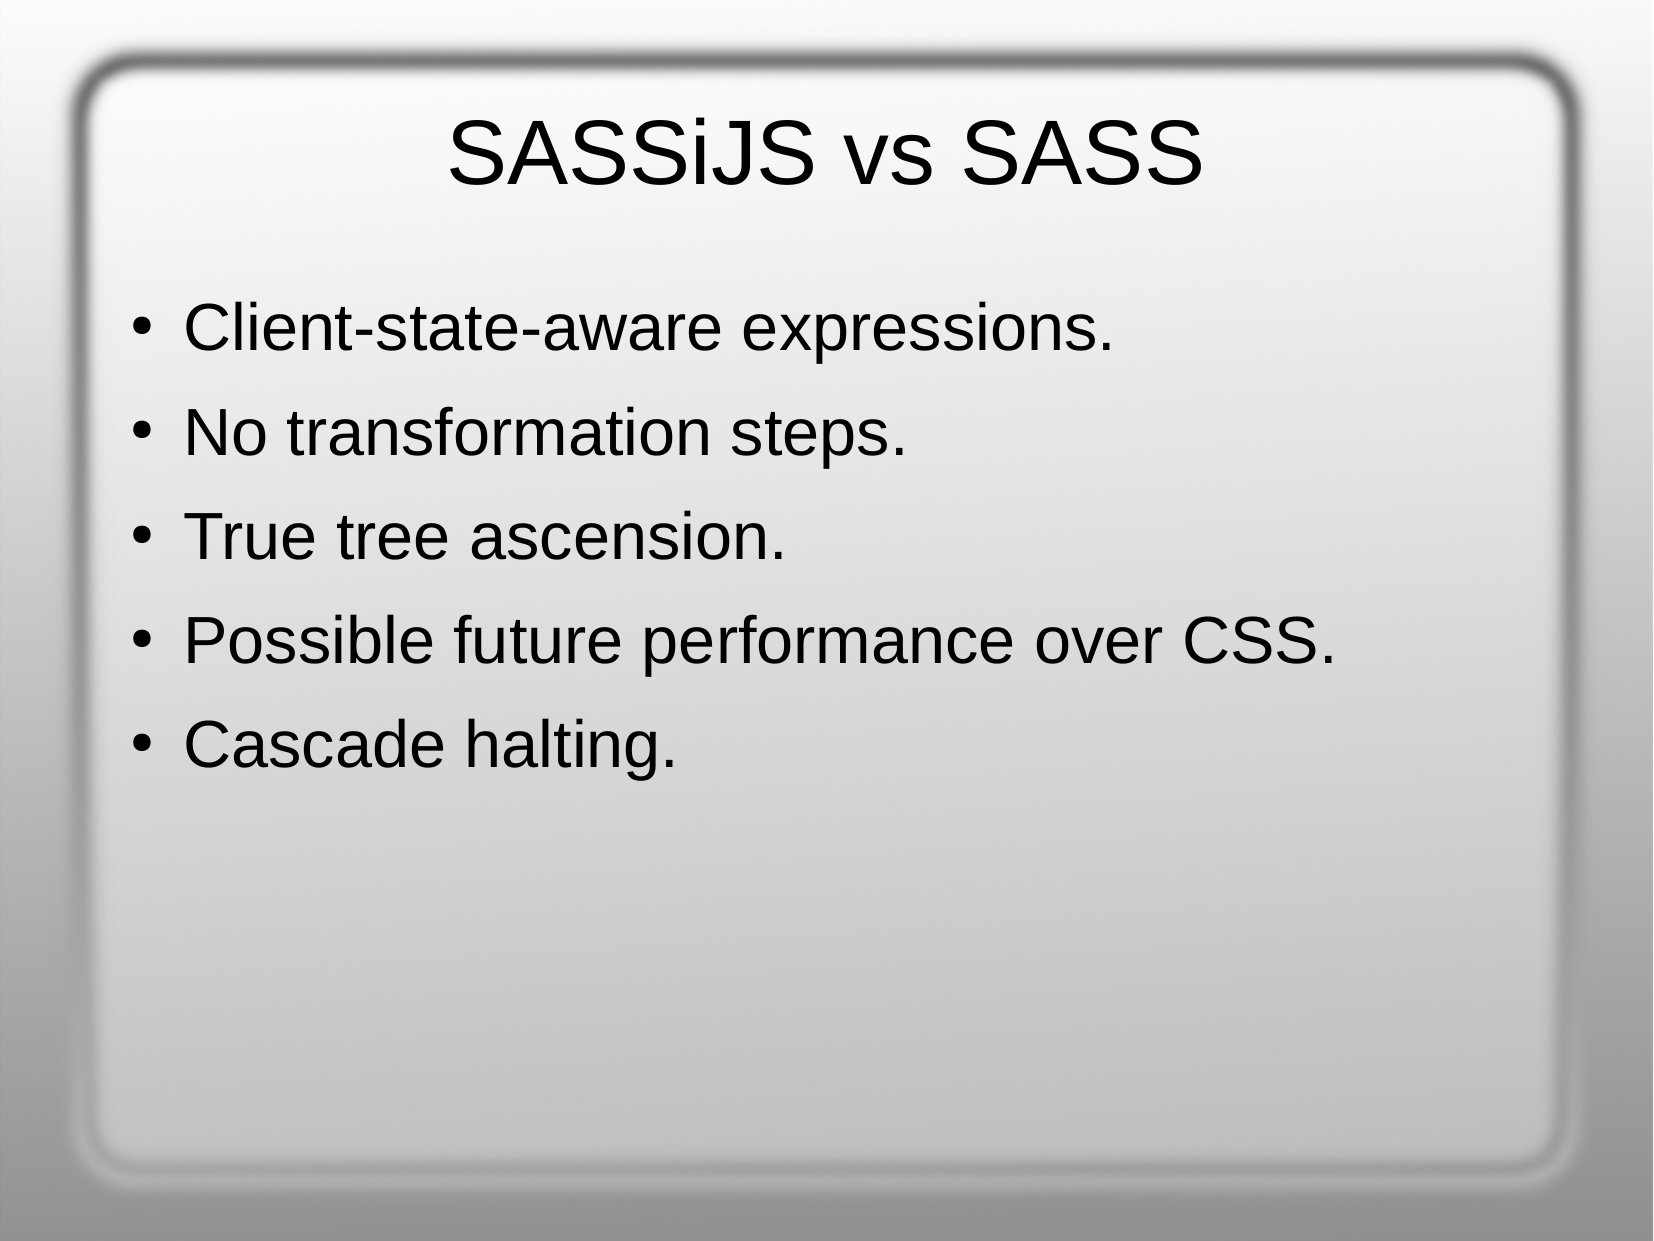

# SASSiJS vs SASS
Client-state-aware expressions.
No transformation steps.
True tree ascension.
Possible future performance over CSS.
Cascade halting.